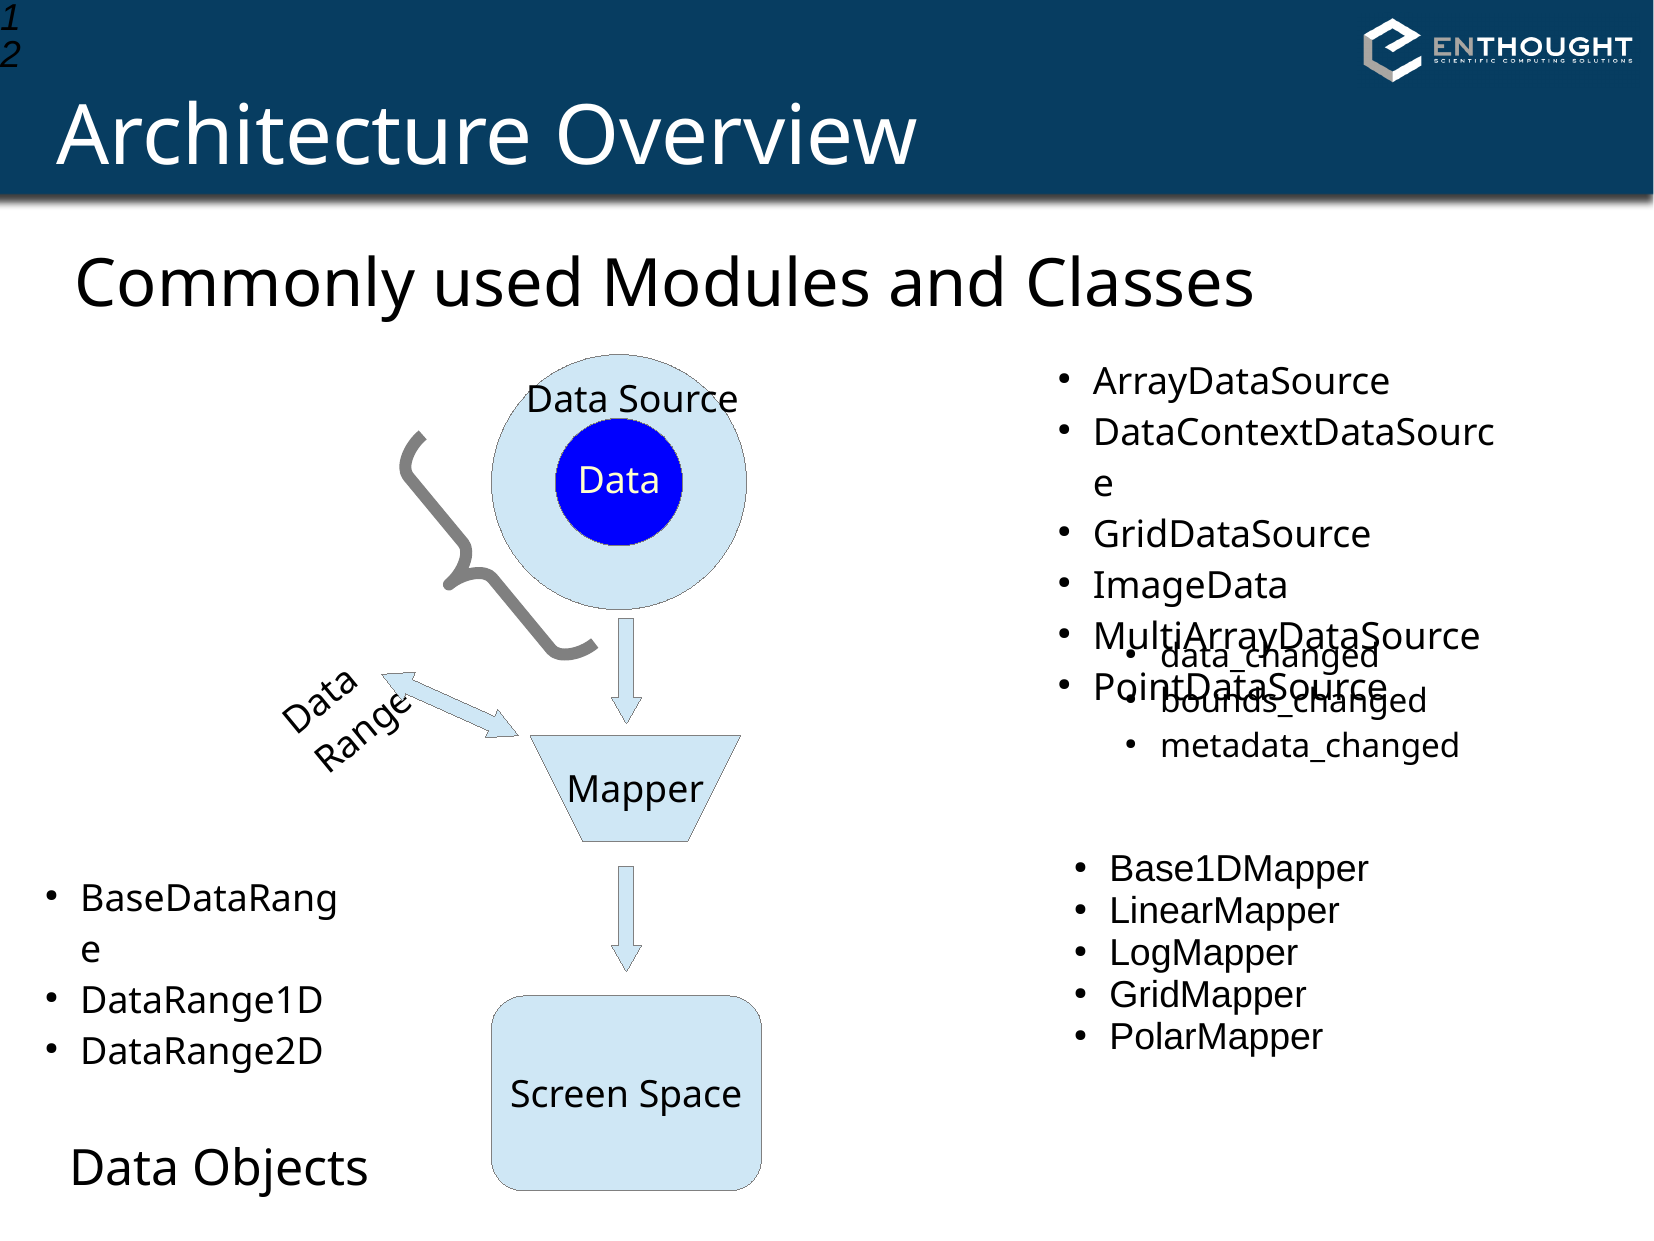

# Architecture Overview
Commonly used Modules and Classes
ArrayDataSource
DataContextDataSource
GridDataSource
ImageData
MultiArrayDataSource
PointDataSource
Data Source
Data
Data Range
data_changed
bounds_changed
metadata_changed
Mapper
Base1DMapper
LinearMapper
LogMapper
GridMapper
PolarMapper
BaseDataRange
DataRange1D
DataRange2D
Screen Space
Data Objects